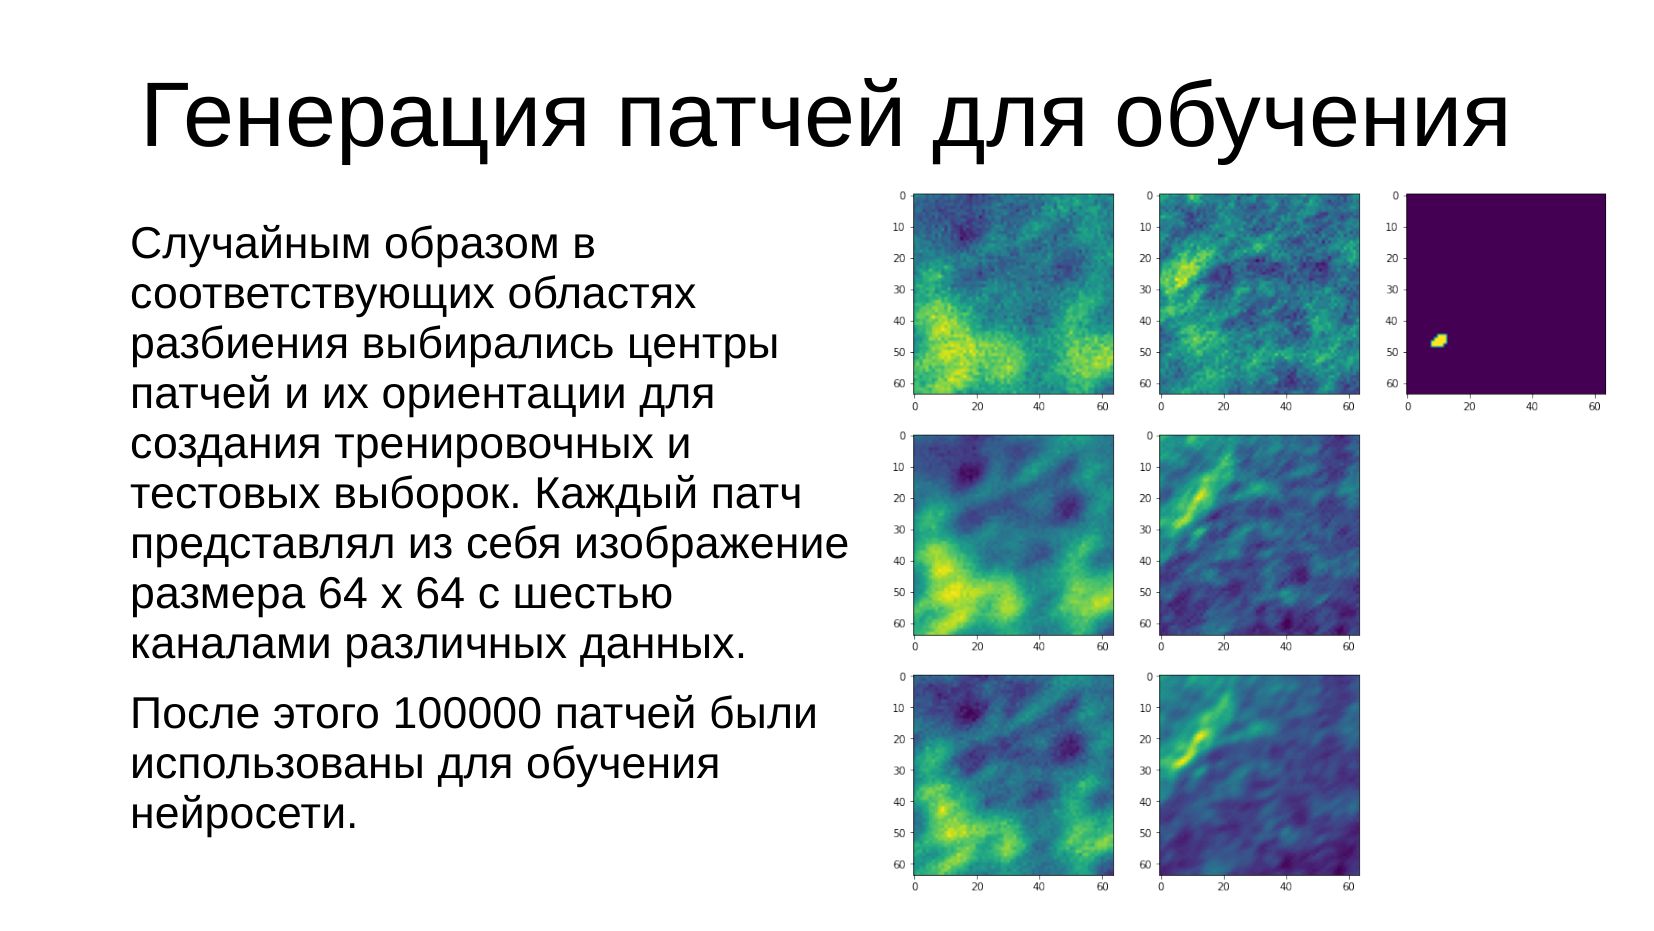

# Генерация патчей для обучения
Случайным образом в соответствующих областях разбиения выбирались центры патчей и их ориентации для создания тренировочных и тестовых выборок. Каждый патч представлял из себя изображение размера 64 x 64 с шестью каналами различных данных.
После этого 100000 патчей были использованы для обучения нейросети.